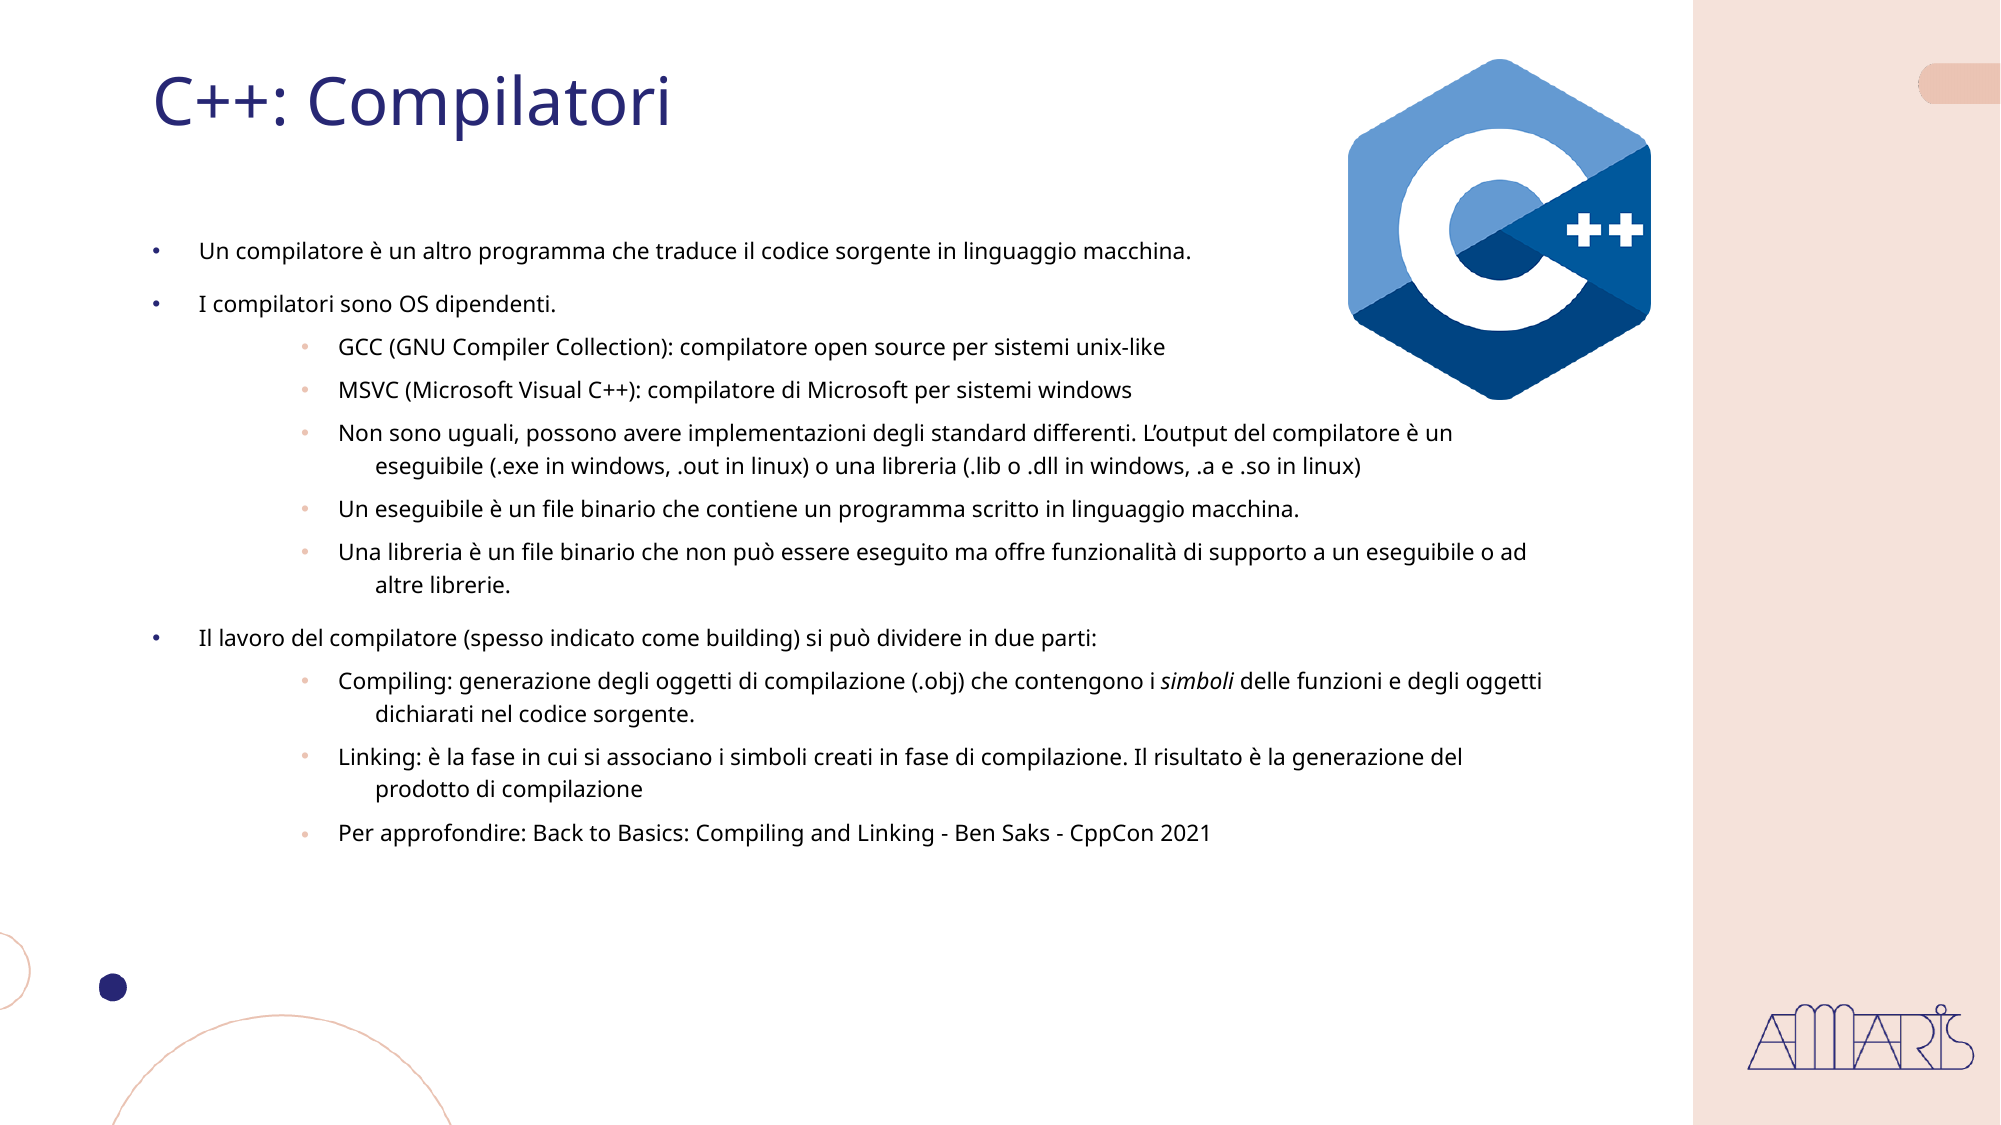

# C++: Compilatori
Un compilatore è un altro programma che traduce il codice sorgente in linguaggio macchina.
I compilatori sono OS dipendenti.
GCC (GNU Compiler Collection): compilatore open source per sistemi unix-like
MSVC (Microsoft Visual C++): compilatore di Microsoft per sistemi windows
Non sono uguali, possono avere implementazioni degli standard differenti. L’output del compilatore è un eseguibile (.exe in windows, .out in linux) o una libreria (.lib o .dll in windows, .a e .so in linux)
Un eseguibile è un file binario che contiene un programma scritto in linguaggio macchina.
Una libreria è un file binario che non può essere eseguito ma offre funzionalità di supporto a un eseguibile o ad altre librerie.
Il lavoro del compilatore (spesso indicato come building) si può dividere in due parti:
Compiling: generazione degli oggetti di compilazione (.obj) che contengono i simboli delle funzioni e degli oggetti dichiarati nel codice sorgente.
Linking: è la fase in cui si associano i simboli creati in fase di compilazione. Il risultato è la generazione del prodotto di compilazione
Per approfondire: Back to Basics: Compiling and Linking - Ben Saks - CppCon 2021